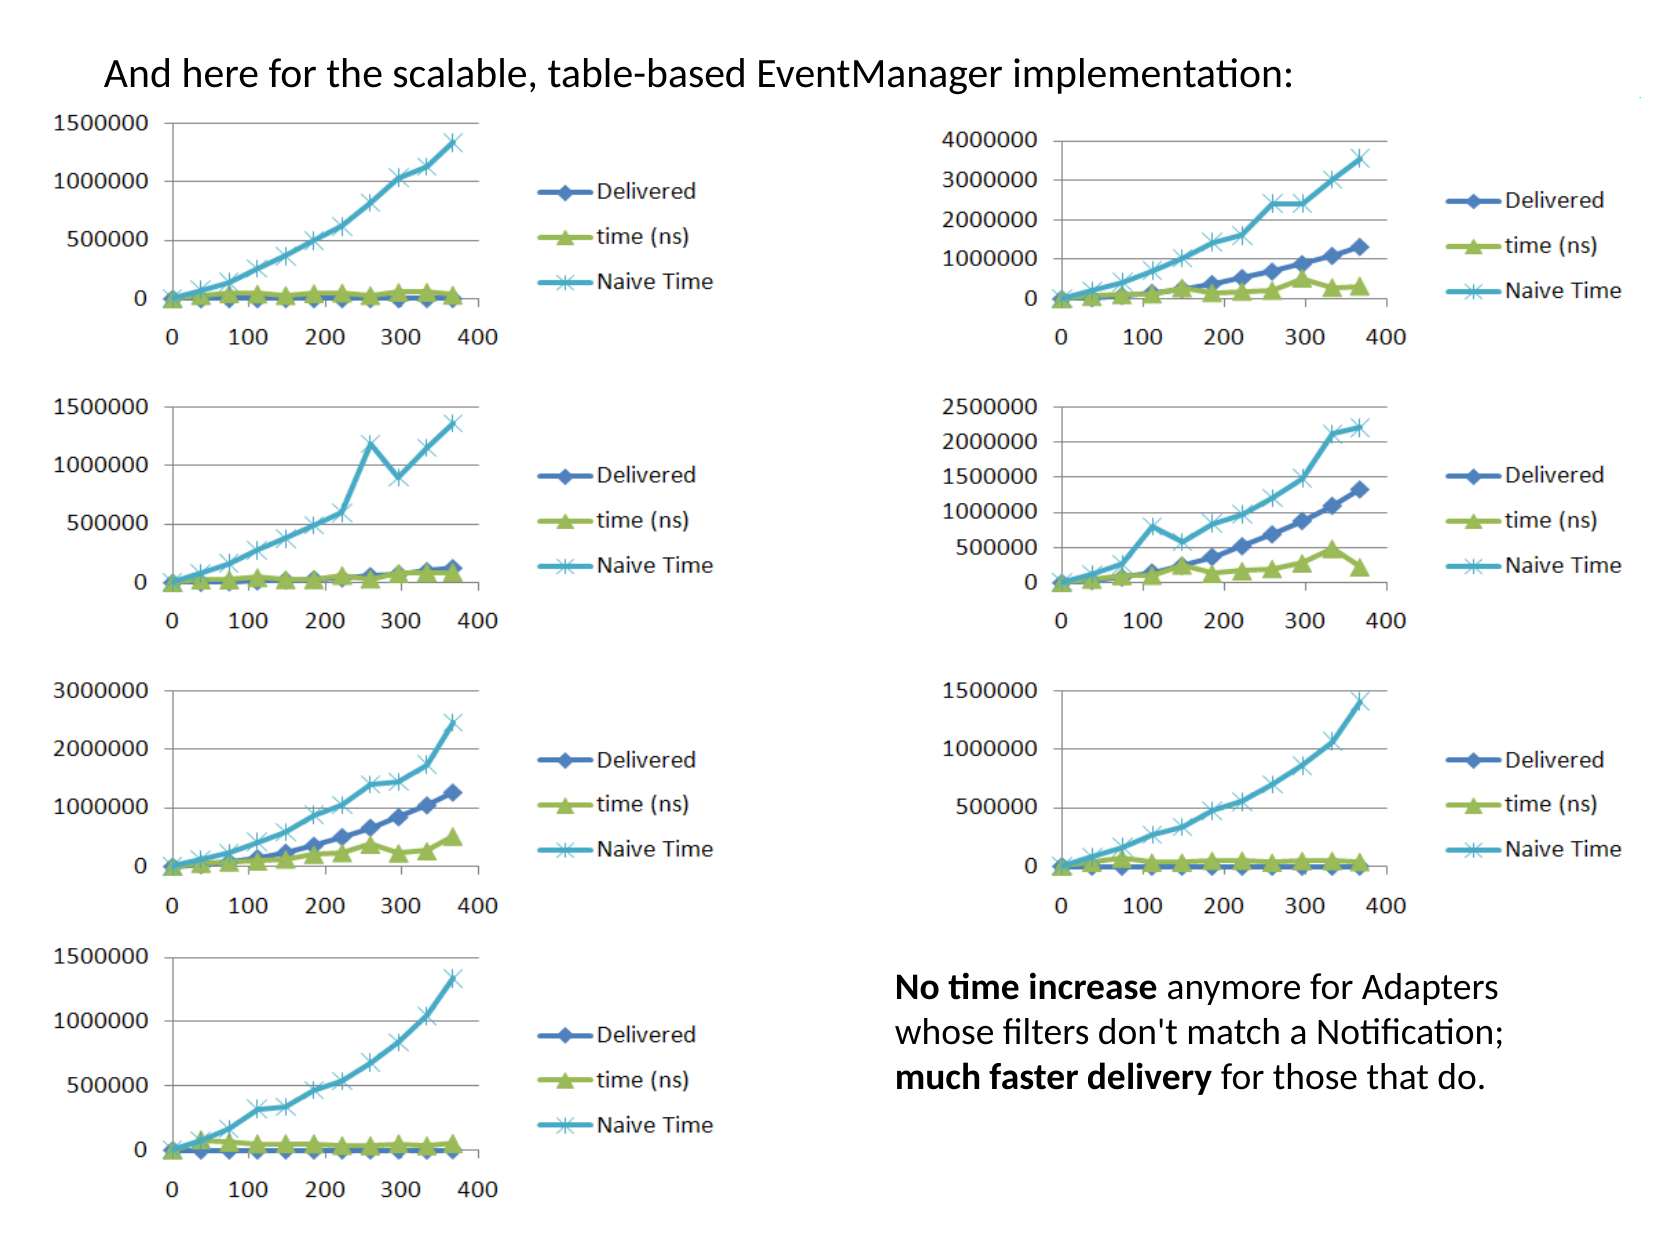

And here for the scalable, table-based EventManager implementation:
No time increase anymore for Adapters
whose filters don't match a Notification;
much faster delivery for those that do.